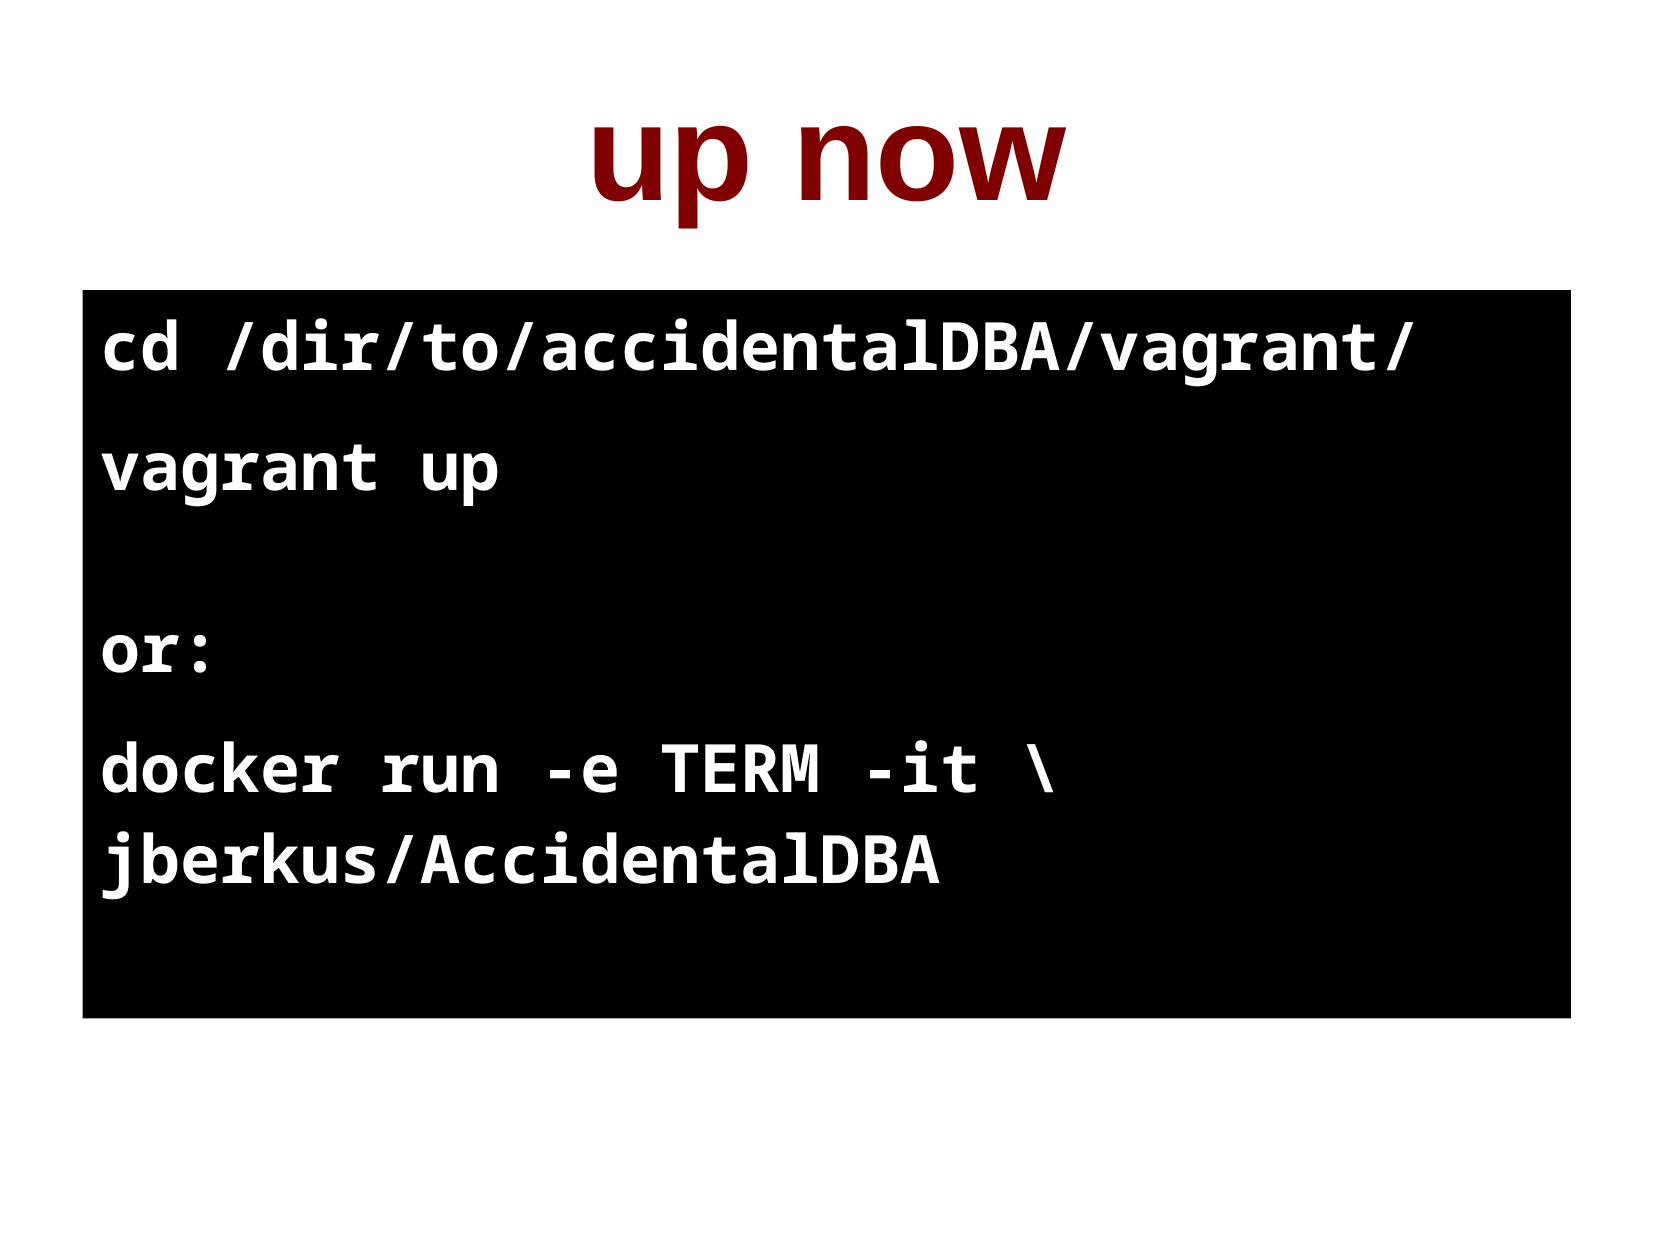

# up now
cd /dir/to/accidentalDBA/vagrant/
vagrant up
or:
docker run -e TERM -it \ jberkus/AccidentalDBA